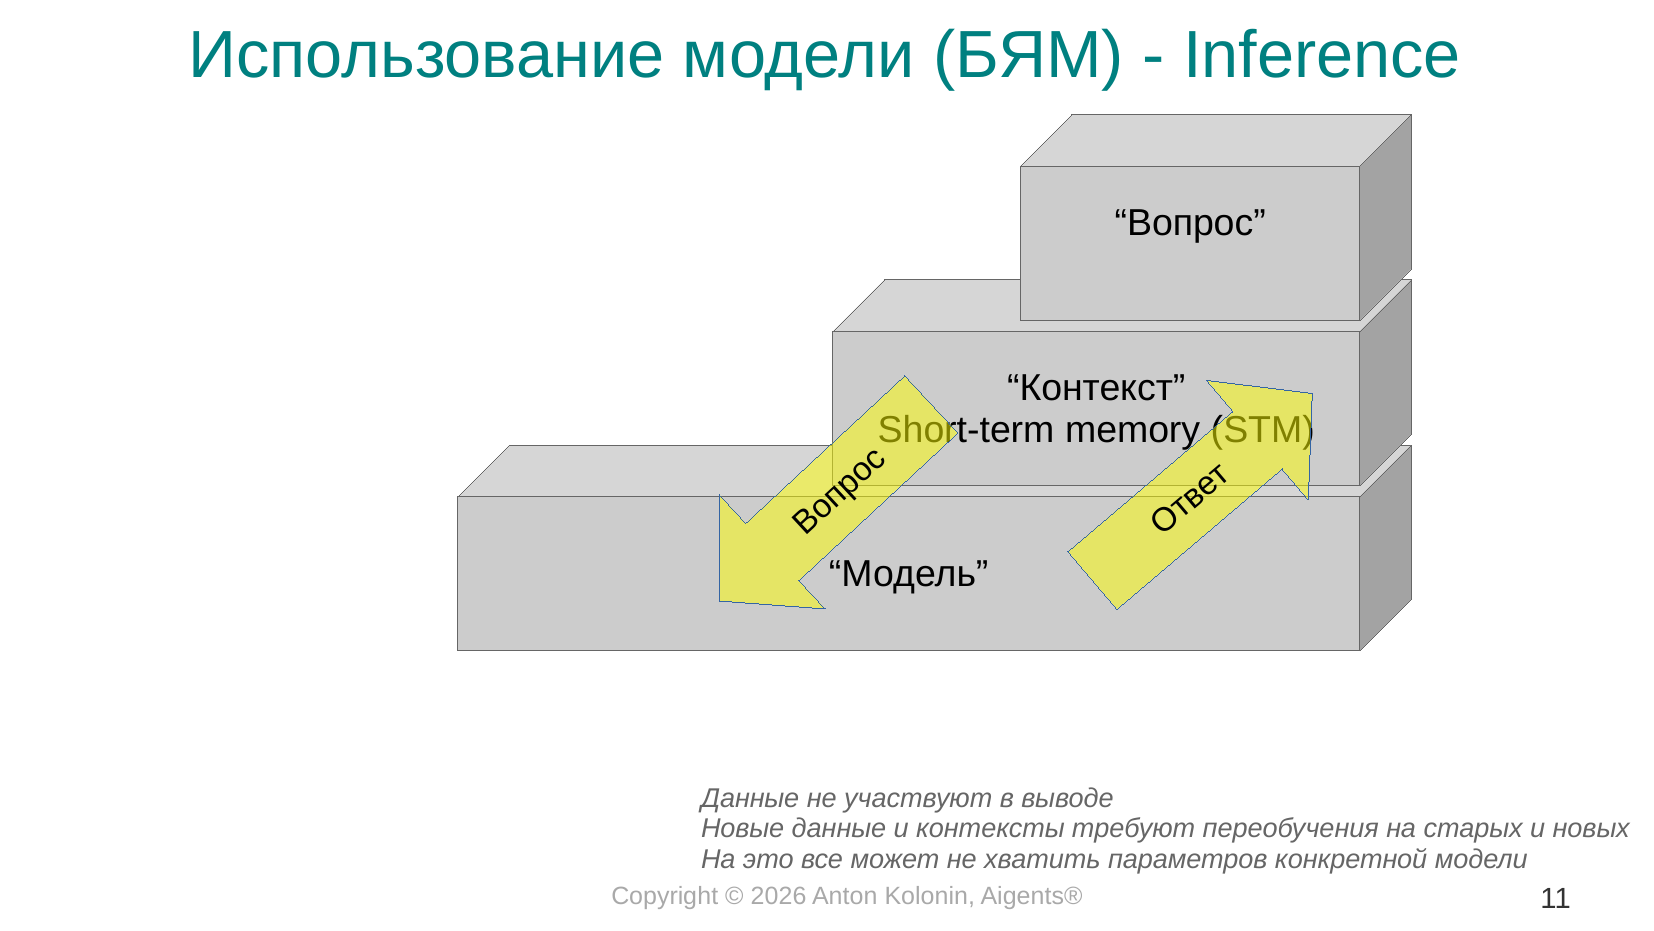

Использование модели (БЯМ) - Inference
“Вопрос”
“Контекст”
Short-term memory (STM)
Ответ
Вопрос
“Модель”
GPT/DNN Parameters
Invariants, Rules, Indexes
Данные не участвуют в выводе
Новые данные и контексты требуют переобучения на старых и новых
На это все может не хватить параметров конкретной модели
Copyright © 2026 Anton Kolonin, Aigents®
11